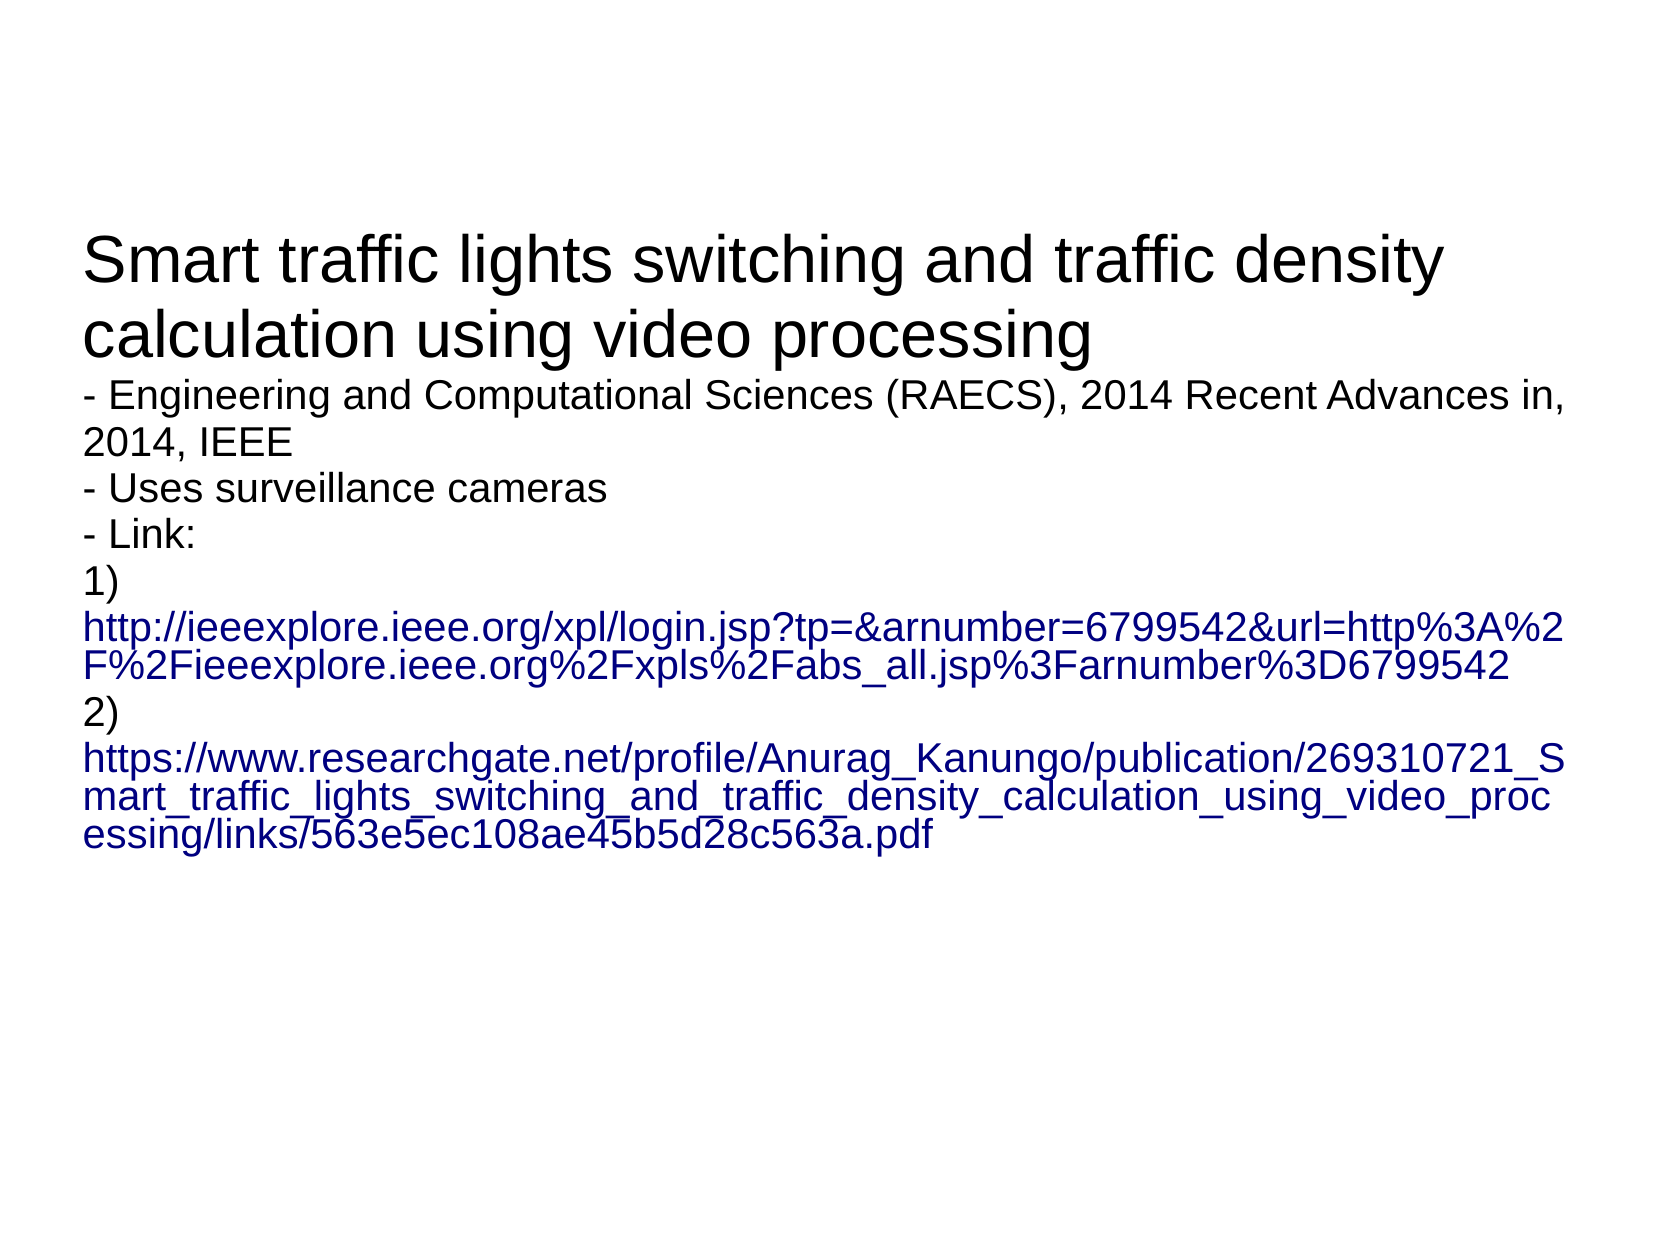

# Smart traffic lights switching and traffic density calculation using video processing
- Engineering and Computational Sciences (RAECS), 2014 Recent Advances in, 2014, IEEE
- Uses surveillance cameras
- Link:
1) http://ieeexplore.ieee.org/xpl/login.jsp?tp=&arnumber=6799542&url=http%3A%2F%2Fieeexplore.ieee.org%2Fxpls%2Fabs_all.jsp%3Farnumber%3D6799542
2)https://www.researchgate.net/profile/Anurag_Kanungo/publication/269310721_Smart_traffic_lights_switching_and_traffic_density_calculation_using_video_processing/links/563e5ec108ae45b5d28c563a.pdf